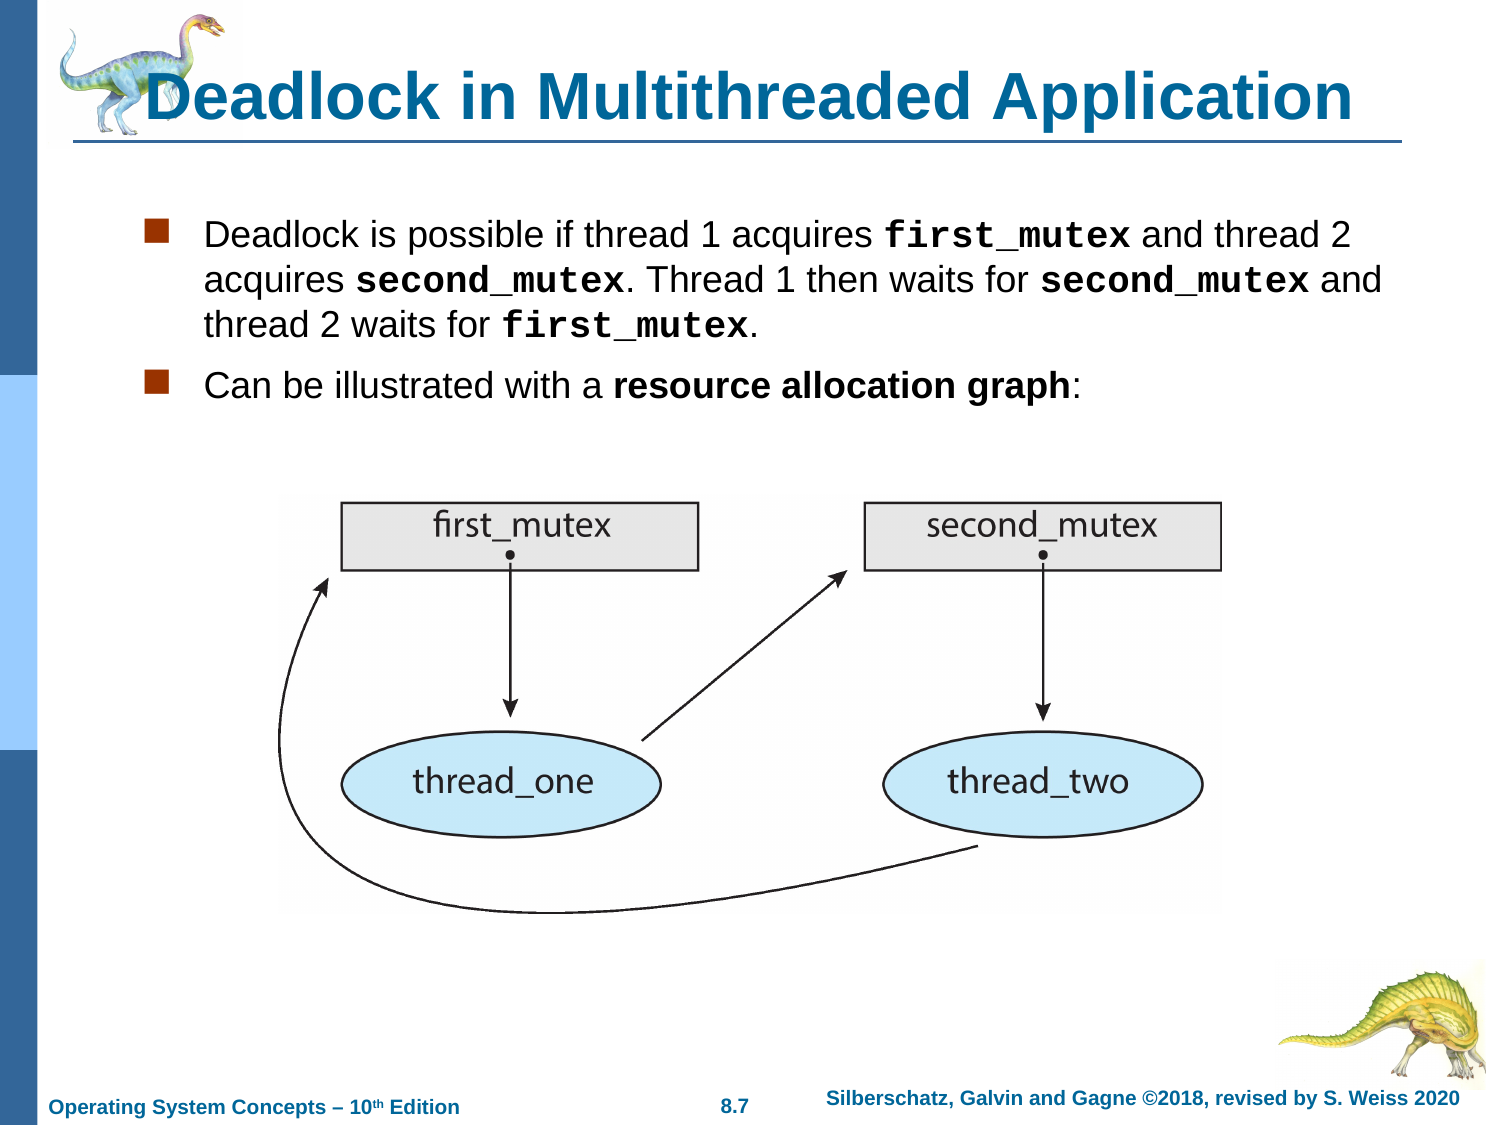

# Deadlock in Multithreaded Application
Deadlock is possible if thread 1 acquires first_mutex and thread 2 acquires second_mutex. Thread 1 then waits for second_mutex and thread 2 waits for first_mutex.
Can be illustrated with a resource allocation graph: